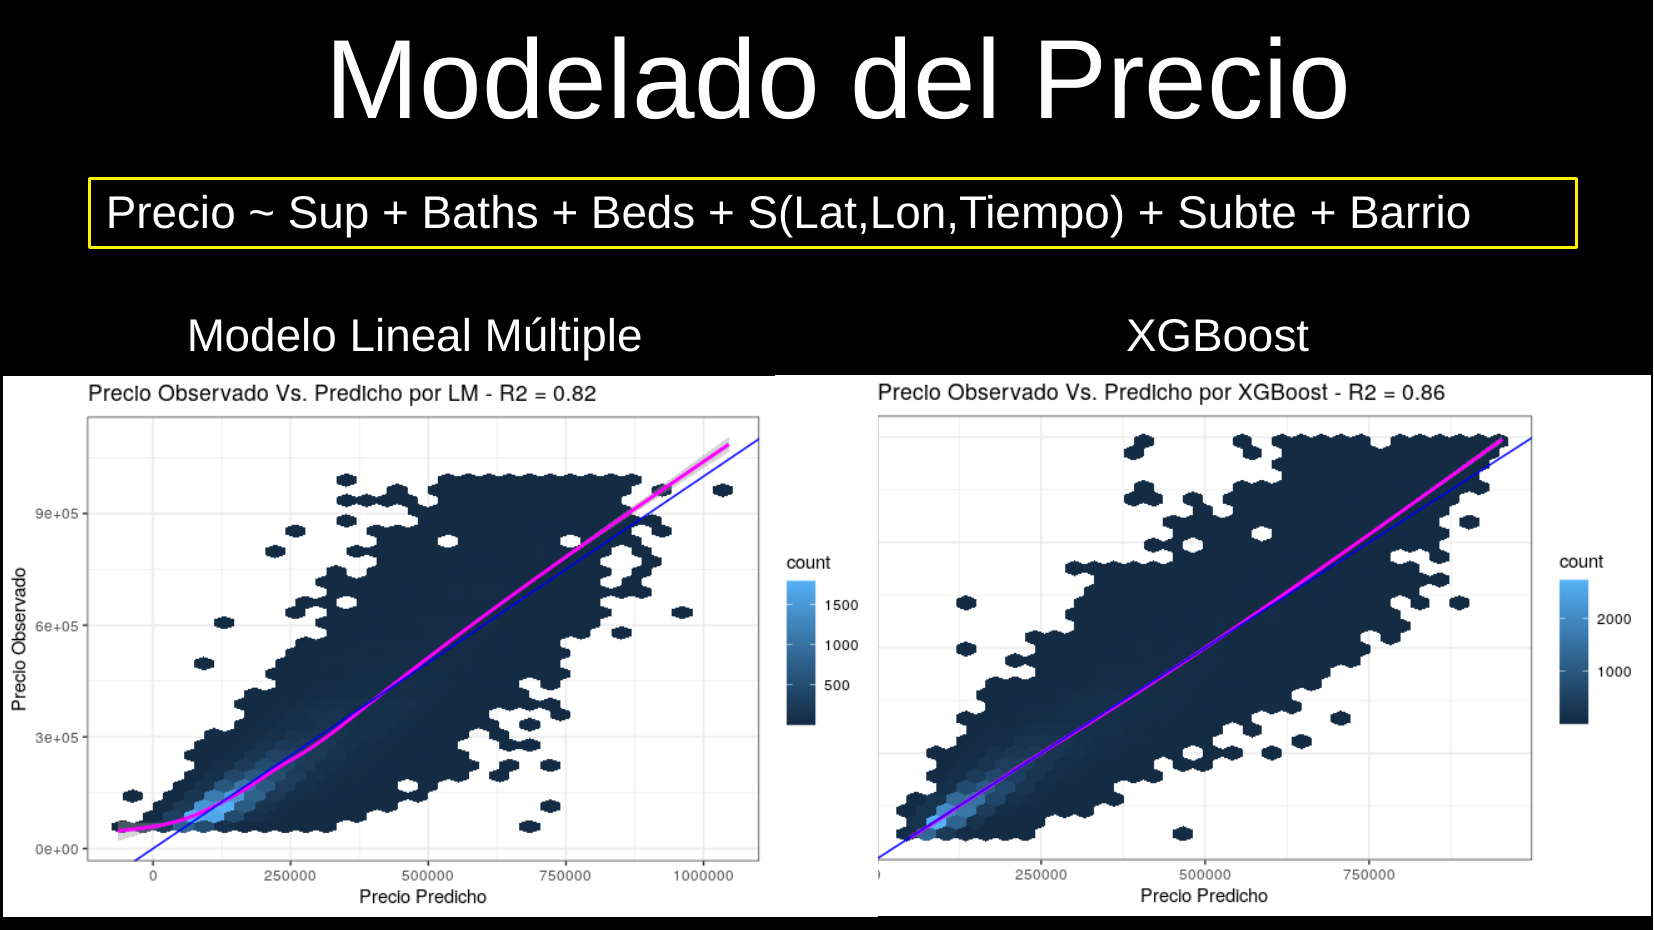

Modelado del Precio
Precio ~ Sup + Baths + Beds + S(Lat,Lon,Tiempo) + Subte + Barrio
Modelo Lineal Múltiple
XGBoost